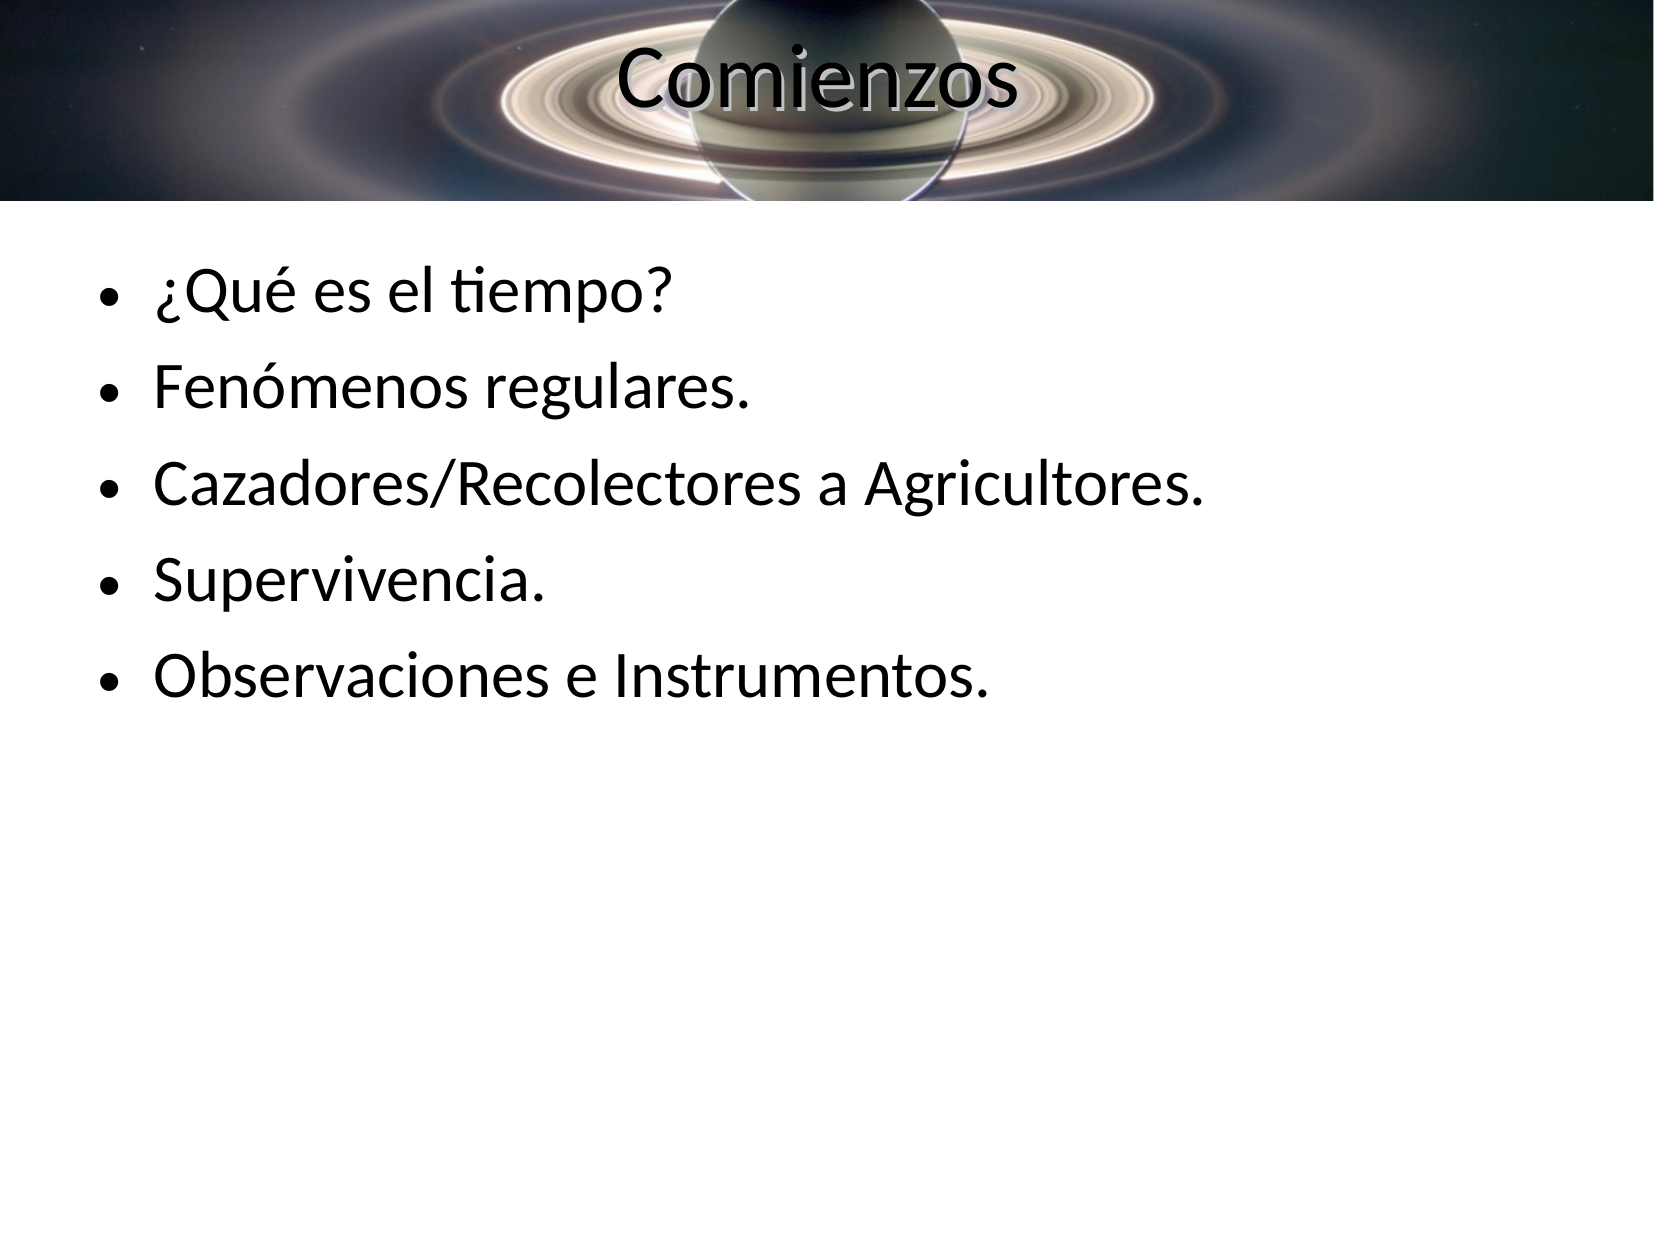

# Comienzos
¿Qué es el tiempo?
Fenómenos regulares.
Cazadores/Recolectores a Agricultores.
Supervivencia.
Observaciones e Instrumentos.